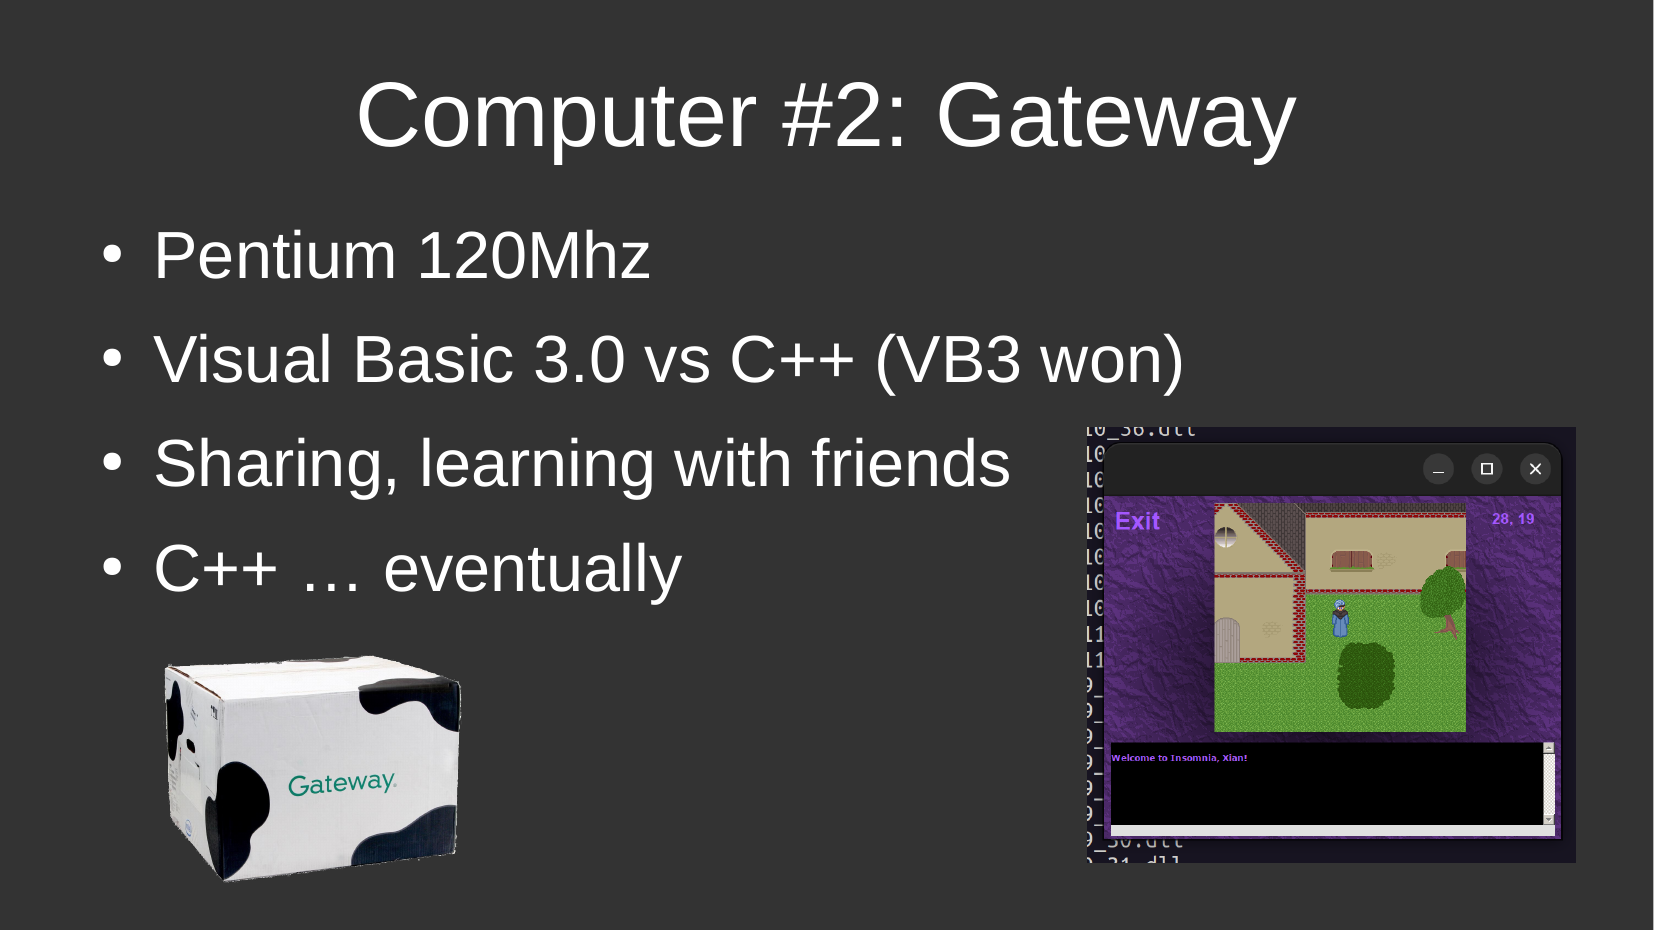

# Computer #2: Gateway
Pentium 120Mhz
Visual Basic 3.0 vs C++ (VB3 won)
Sharing, learning with friends
C++ … eventually